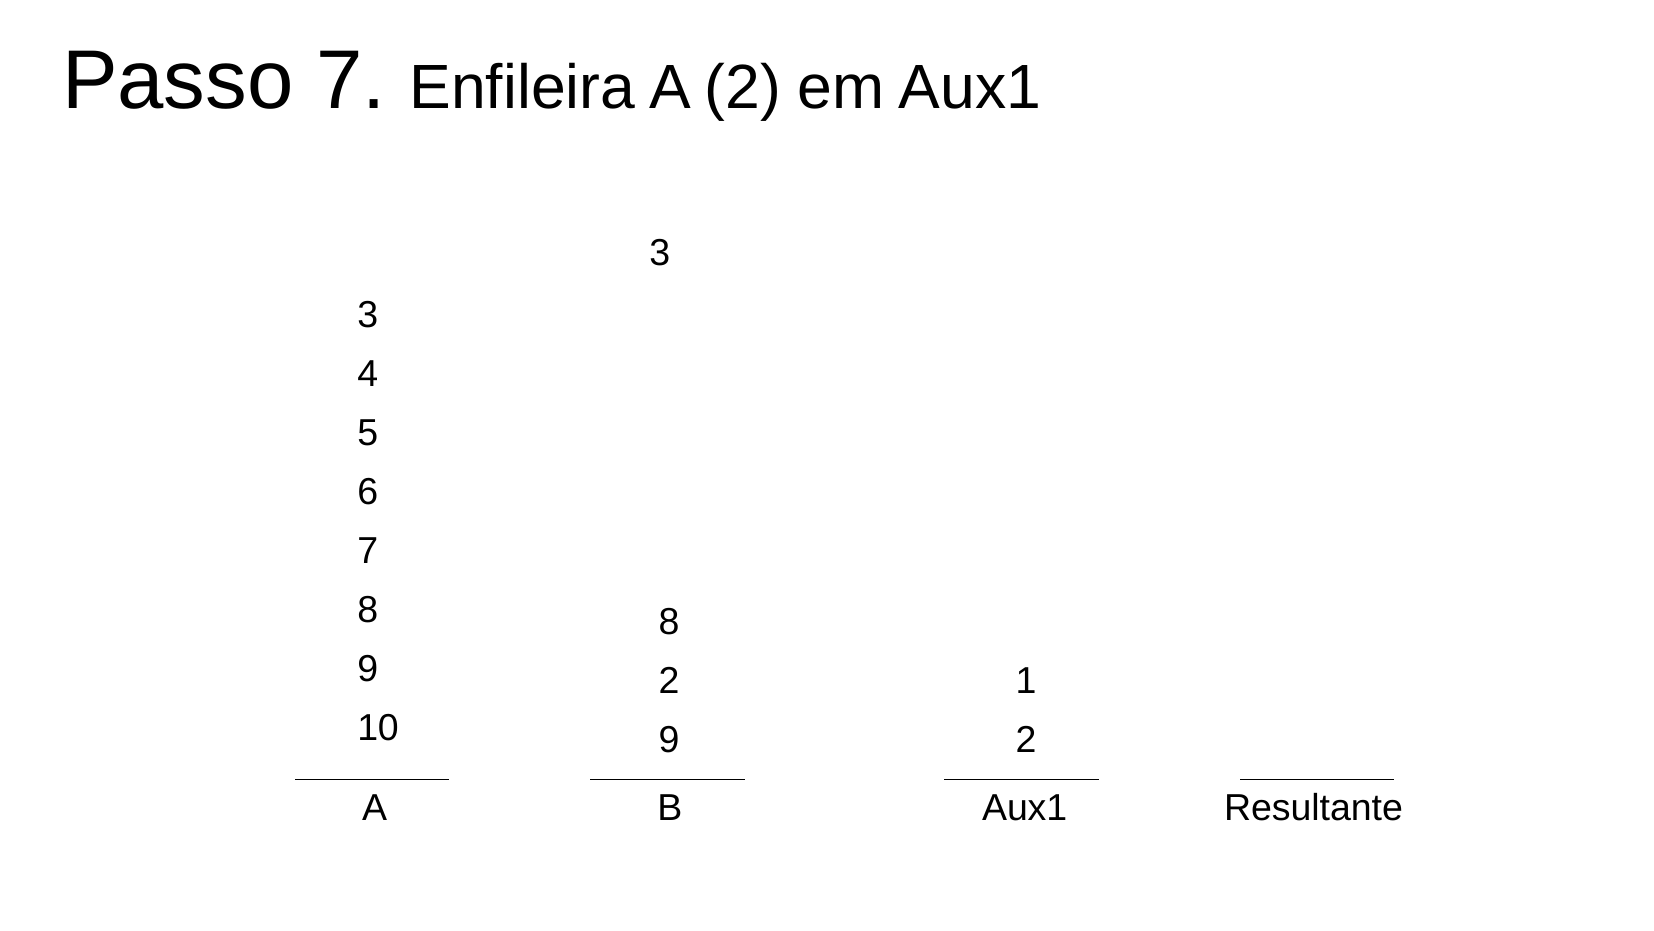

Passo 7. Enfileira A (2) em Aux1
3
3
4
5
6
7
8
8
9
2
1
10
9
2
A
B
Aux1
Resultante